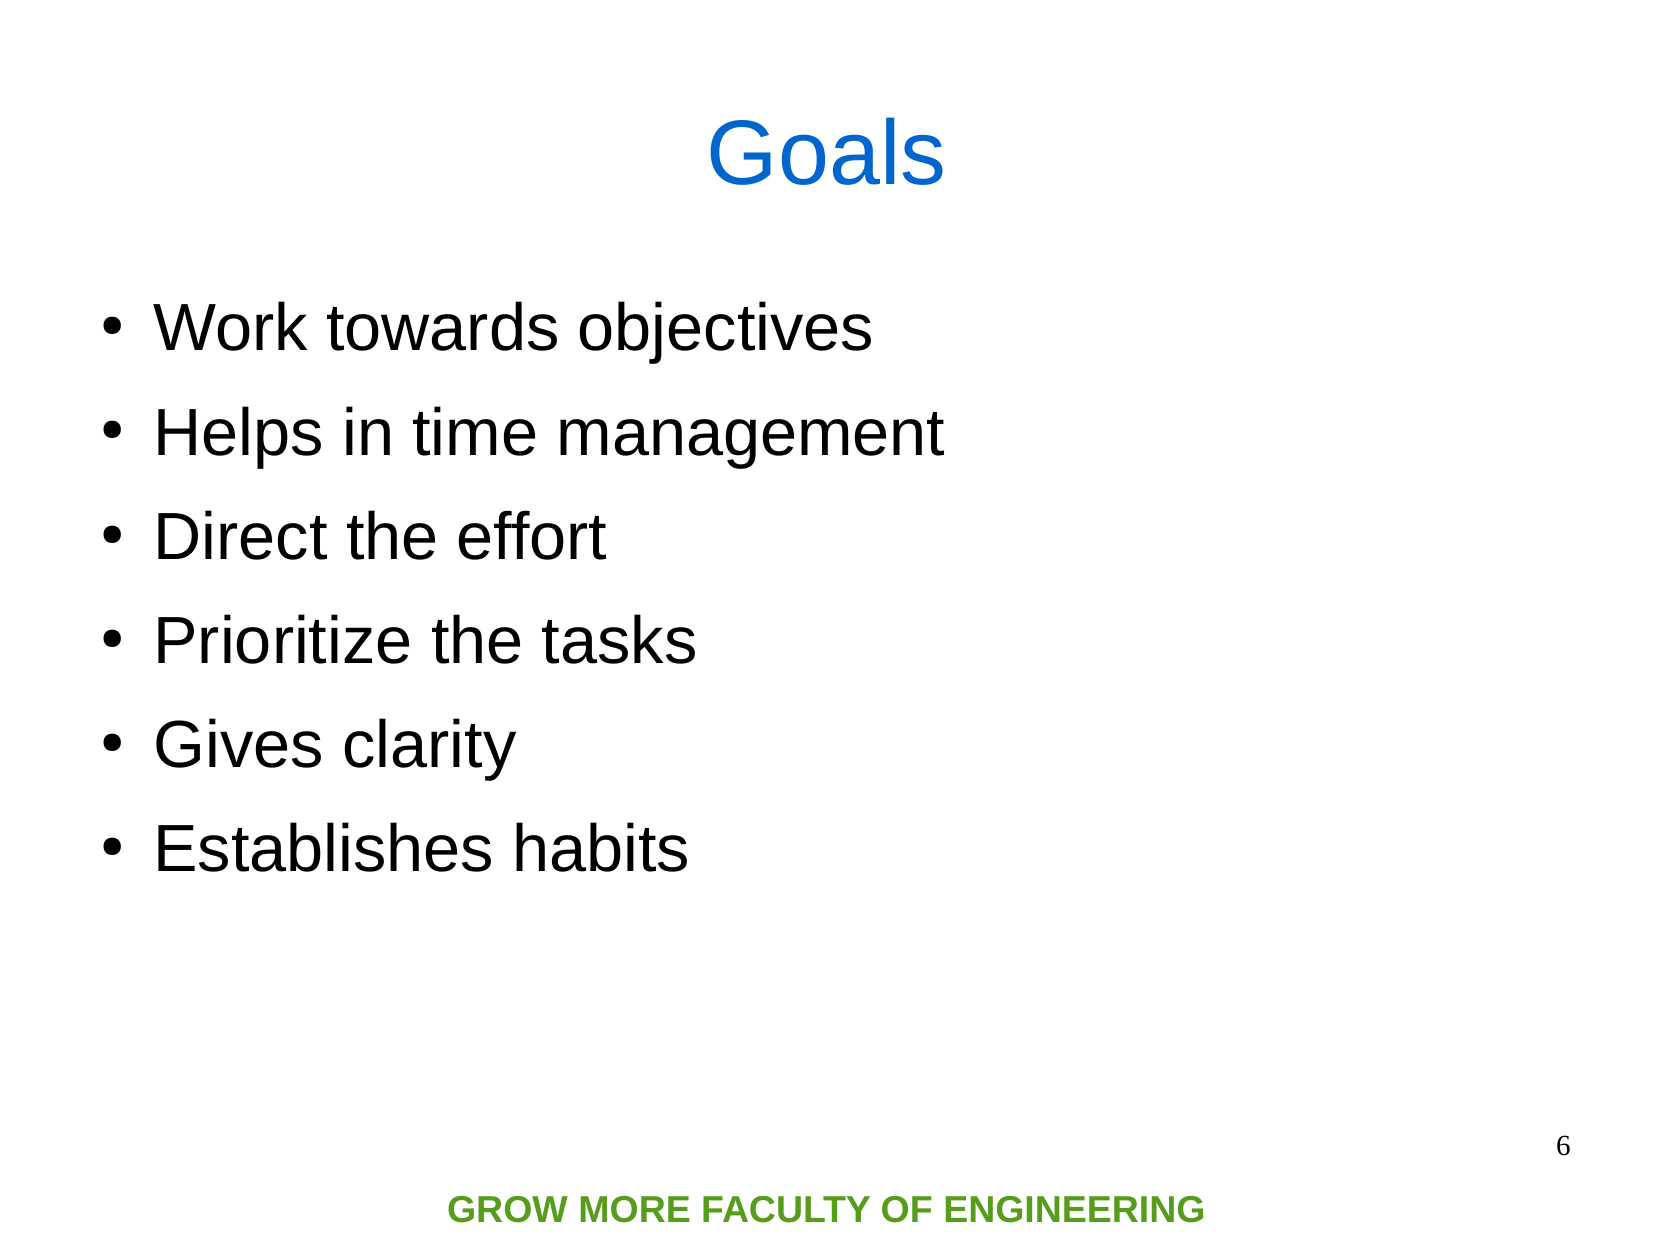

# Goals
Work towards objectives
Helps in time management
Direct the effort
Prioritize the tasks
Gives clarity
Establishes habits
6